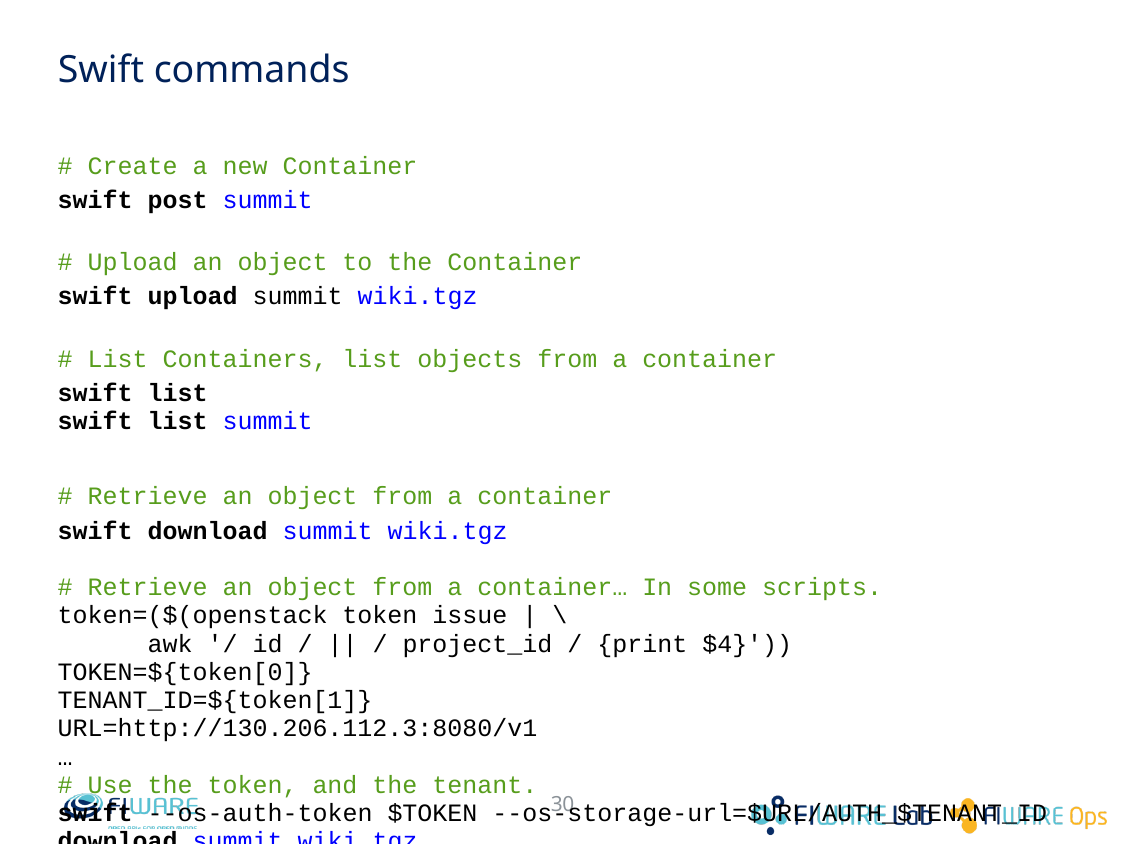

# Swift commands
# Create a new Container
swift post summit
# Upload an object to the Container
swift upload summit wiki.tgz
# List Containers, list objects from a container
swift list
swift list summit
# Retrieve an object from a container
swift download summit wiki.tgz
# Retrieve an object from a container… In some scripts.
token=($(openstack token issue | \
 awk '/ id / || / project_id / {print $4}'))
TOKEN=${token[0]}
TENANT_ID=${token[1]}
URL=http://130.206.112.3:8080/v1
…
# Use the token, and the tenant.
swift --os-auth-token $TOKEN --os-storage-url=$URL/AUTH_$TENANT_ID download summit wiki.tgz